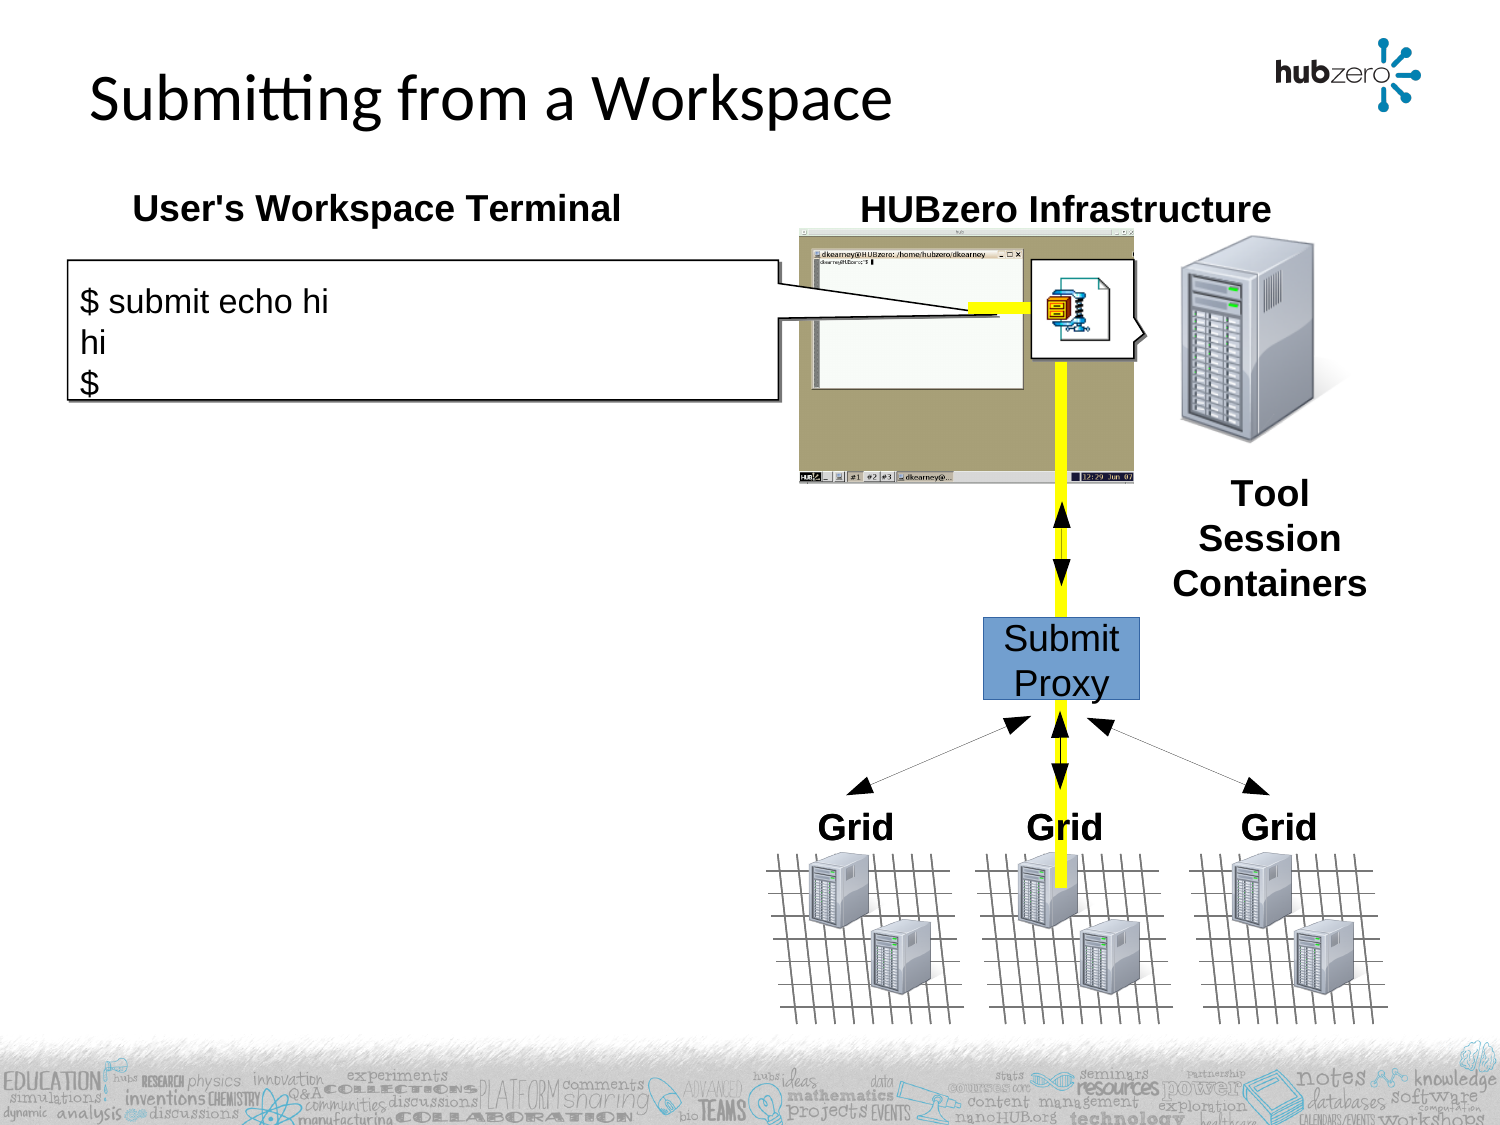

# Submitting from a Workspace
User's Workspace Terminal
HUBzero Infrastructure
$ submit echo hi
hi
$
Tool Session
Containers
Submit
Proxy
Grid
Grid
Grid
Grid
Grid
Grid